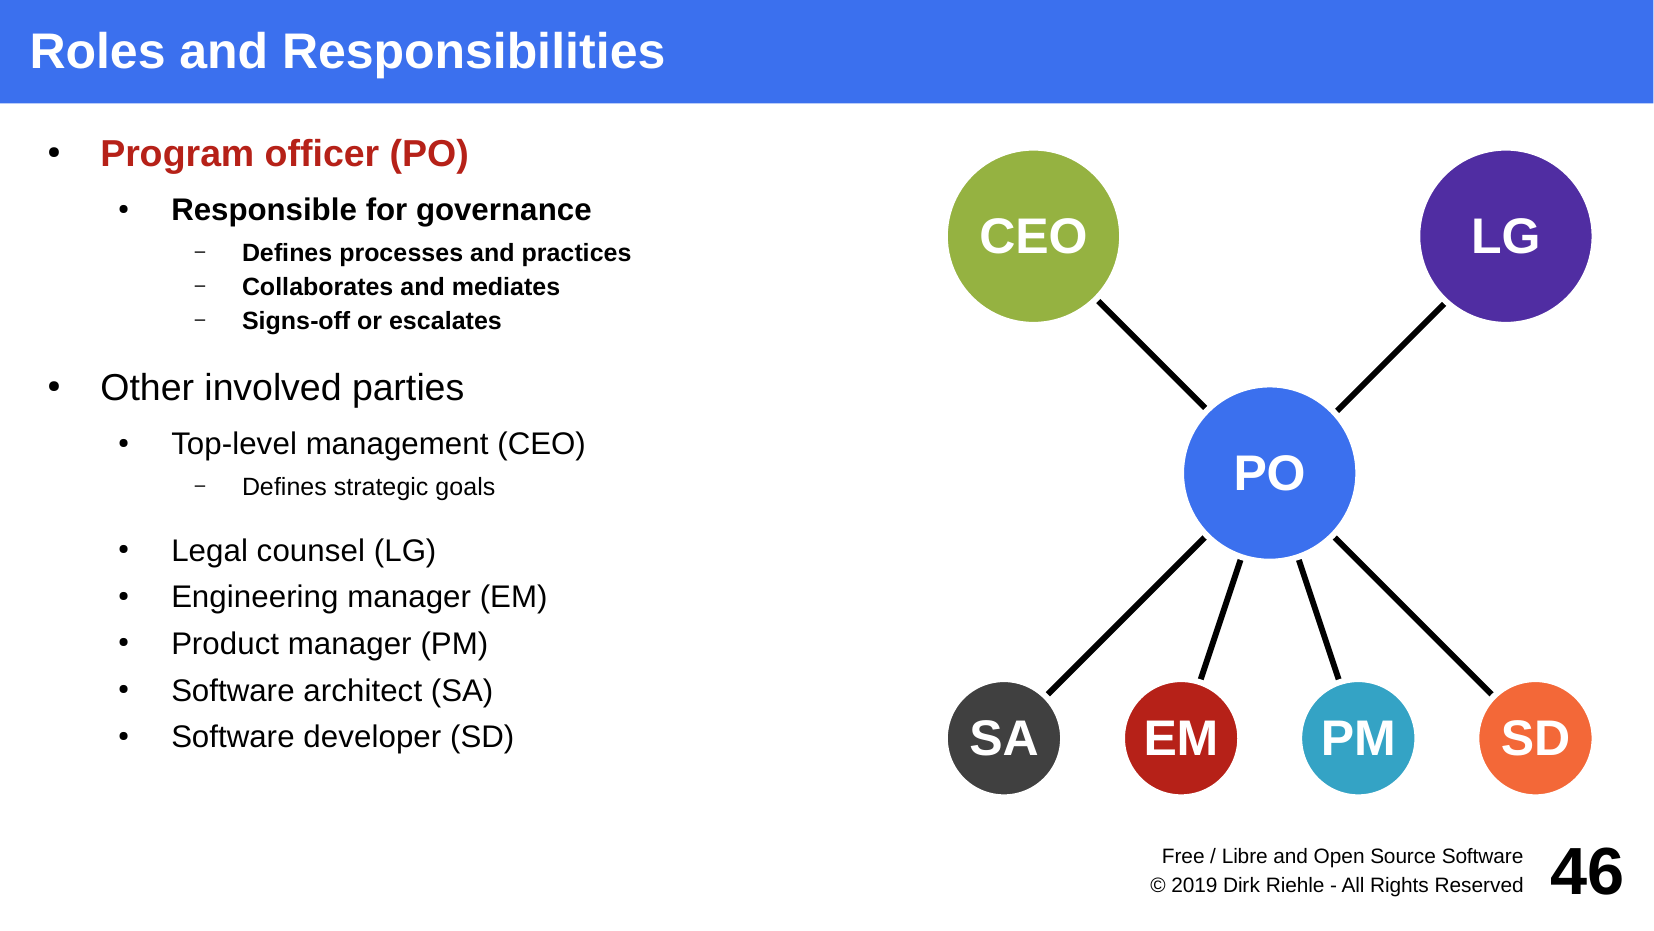

# Roles and Responsibilities
Program officer (PO)
Responsible for governance
Defines processes and practices
Collaborates and mediates
Signs-off or escalates
Other involved parties
Top-level management (CEO)
Defines strategic goals
Legal counsel (LG)
Engineering manager (EM)
Product manager (PM)
Software architect (SA)
Software developer (SD)
CEO
LG
PO
SA
EM
PM
SD
Free / Libre and Open Source Software
46
© 2019 Dirk Riehle - All Rights Reserved